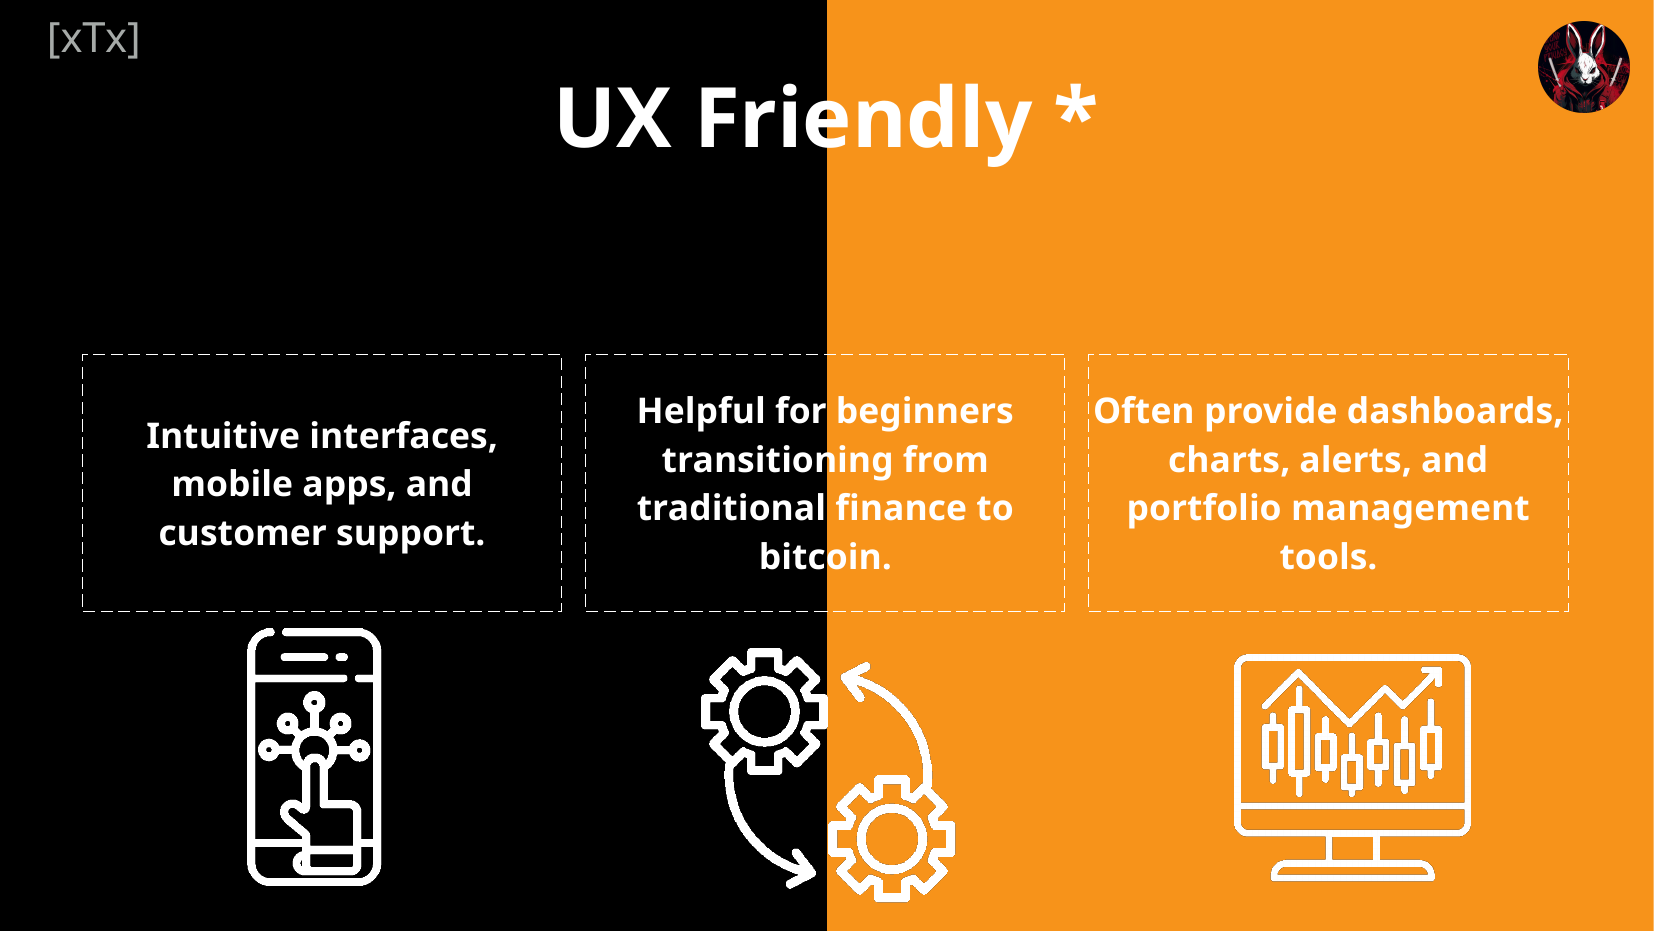

[xTx]
UX Friendly *
# Intuitive interfaces, mobile apps, and customer support.
Helpful for beginners transitioning from traditional finance to bitcoin.
Often provide dashboards, charts, alerts, and portfolio management tools.